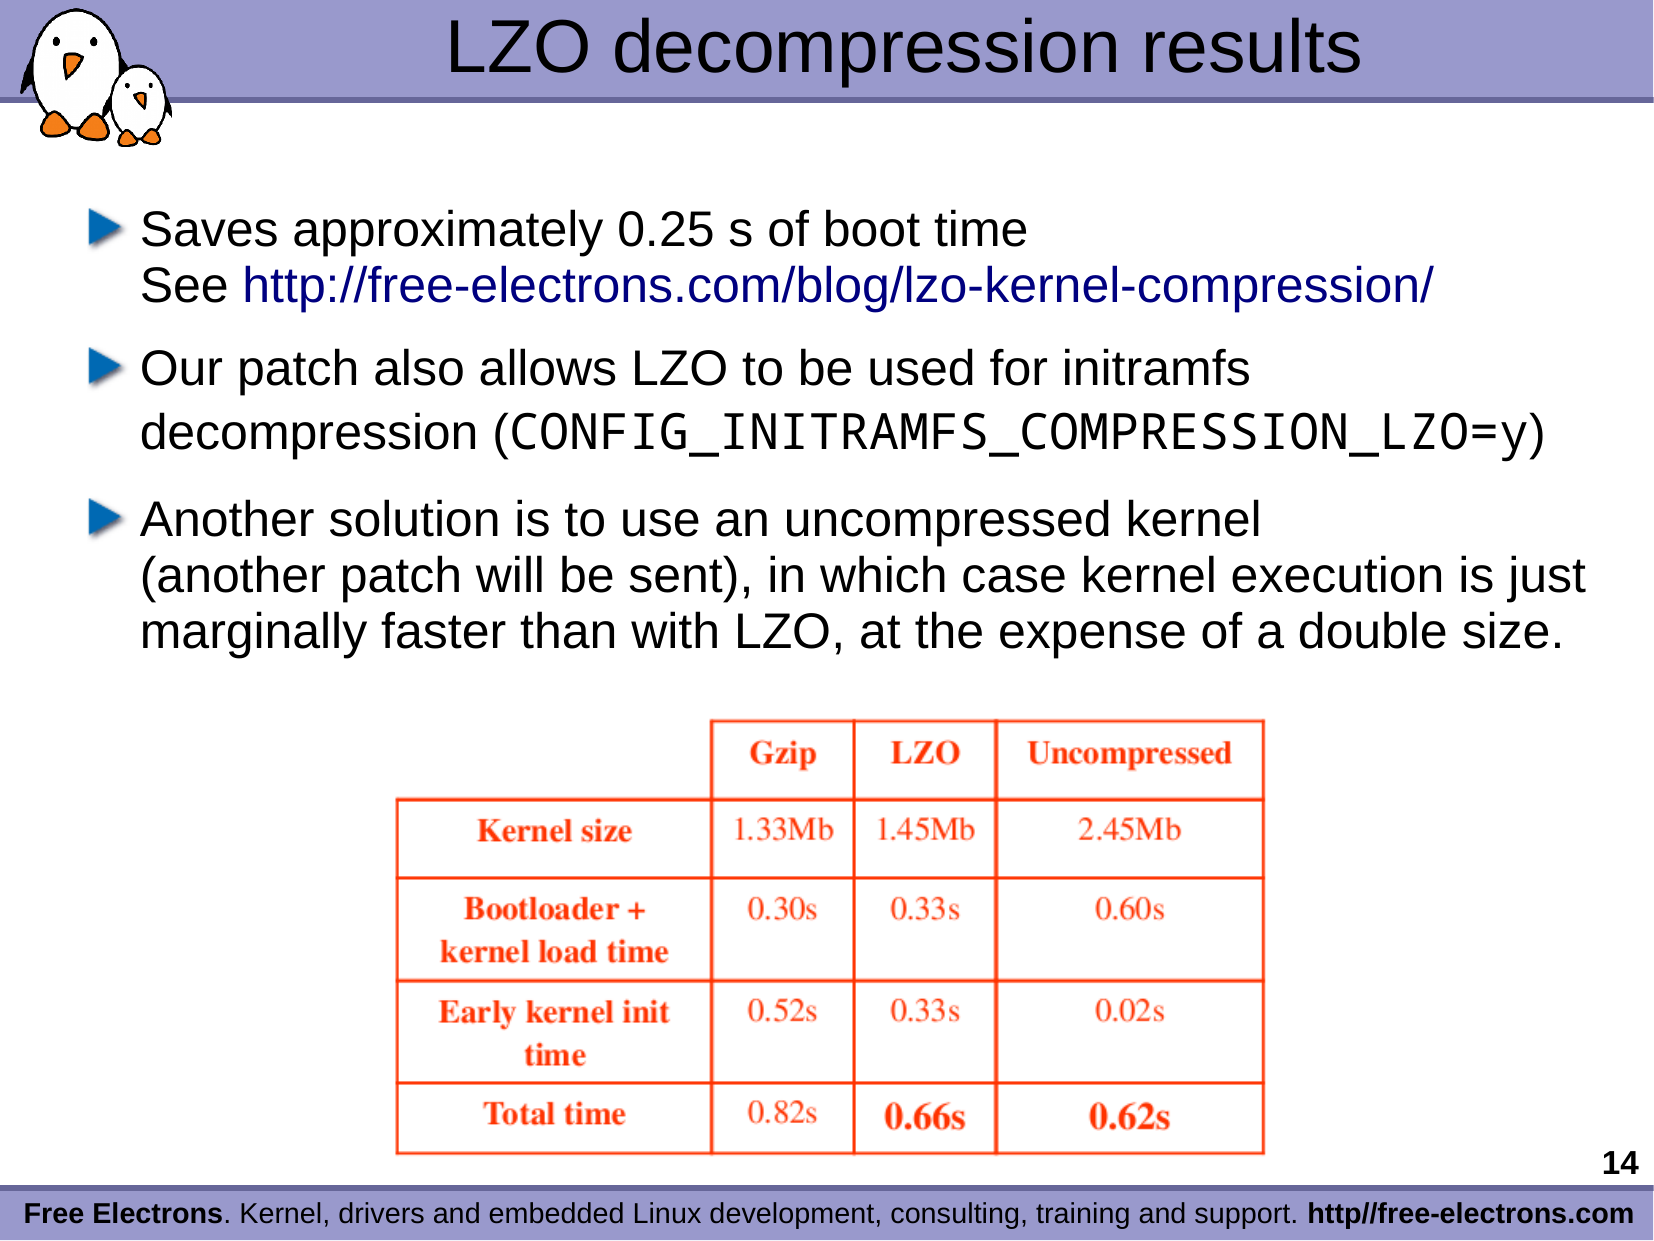

# LZO decompression results
Saves approximately 0.25 s of boot time
See http://free-electrons.com/blog/lzo-kernel-compression/
Our patch also allows LZO to be used for initramfs decompression (CONFIG_INITRAMFS_COMPRESSION_LZO=y)
Another solution is to use an uncompressed kernel
(another patch will be sent), in which case kernel execution is just marginally faster than with LZO, at the expense of a double size.